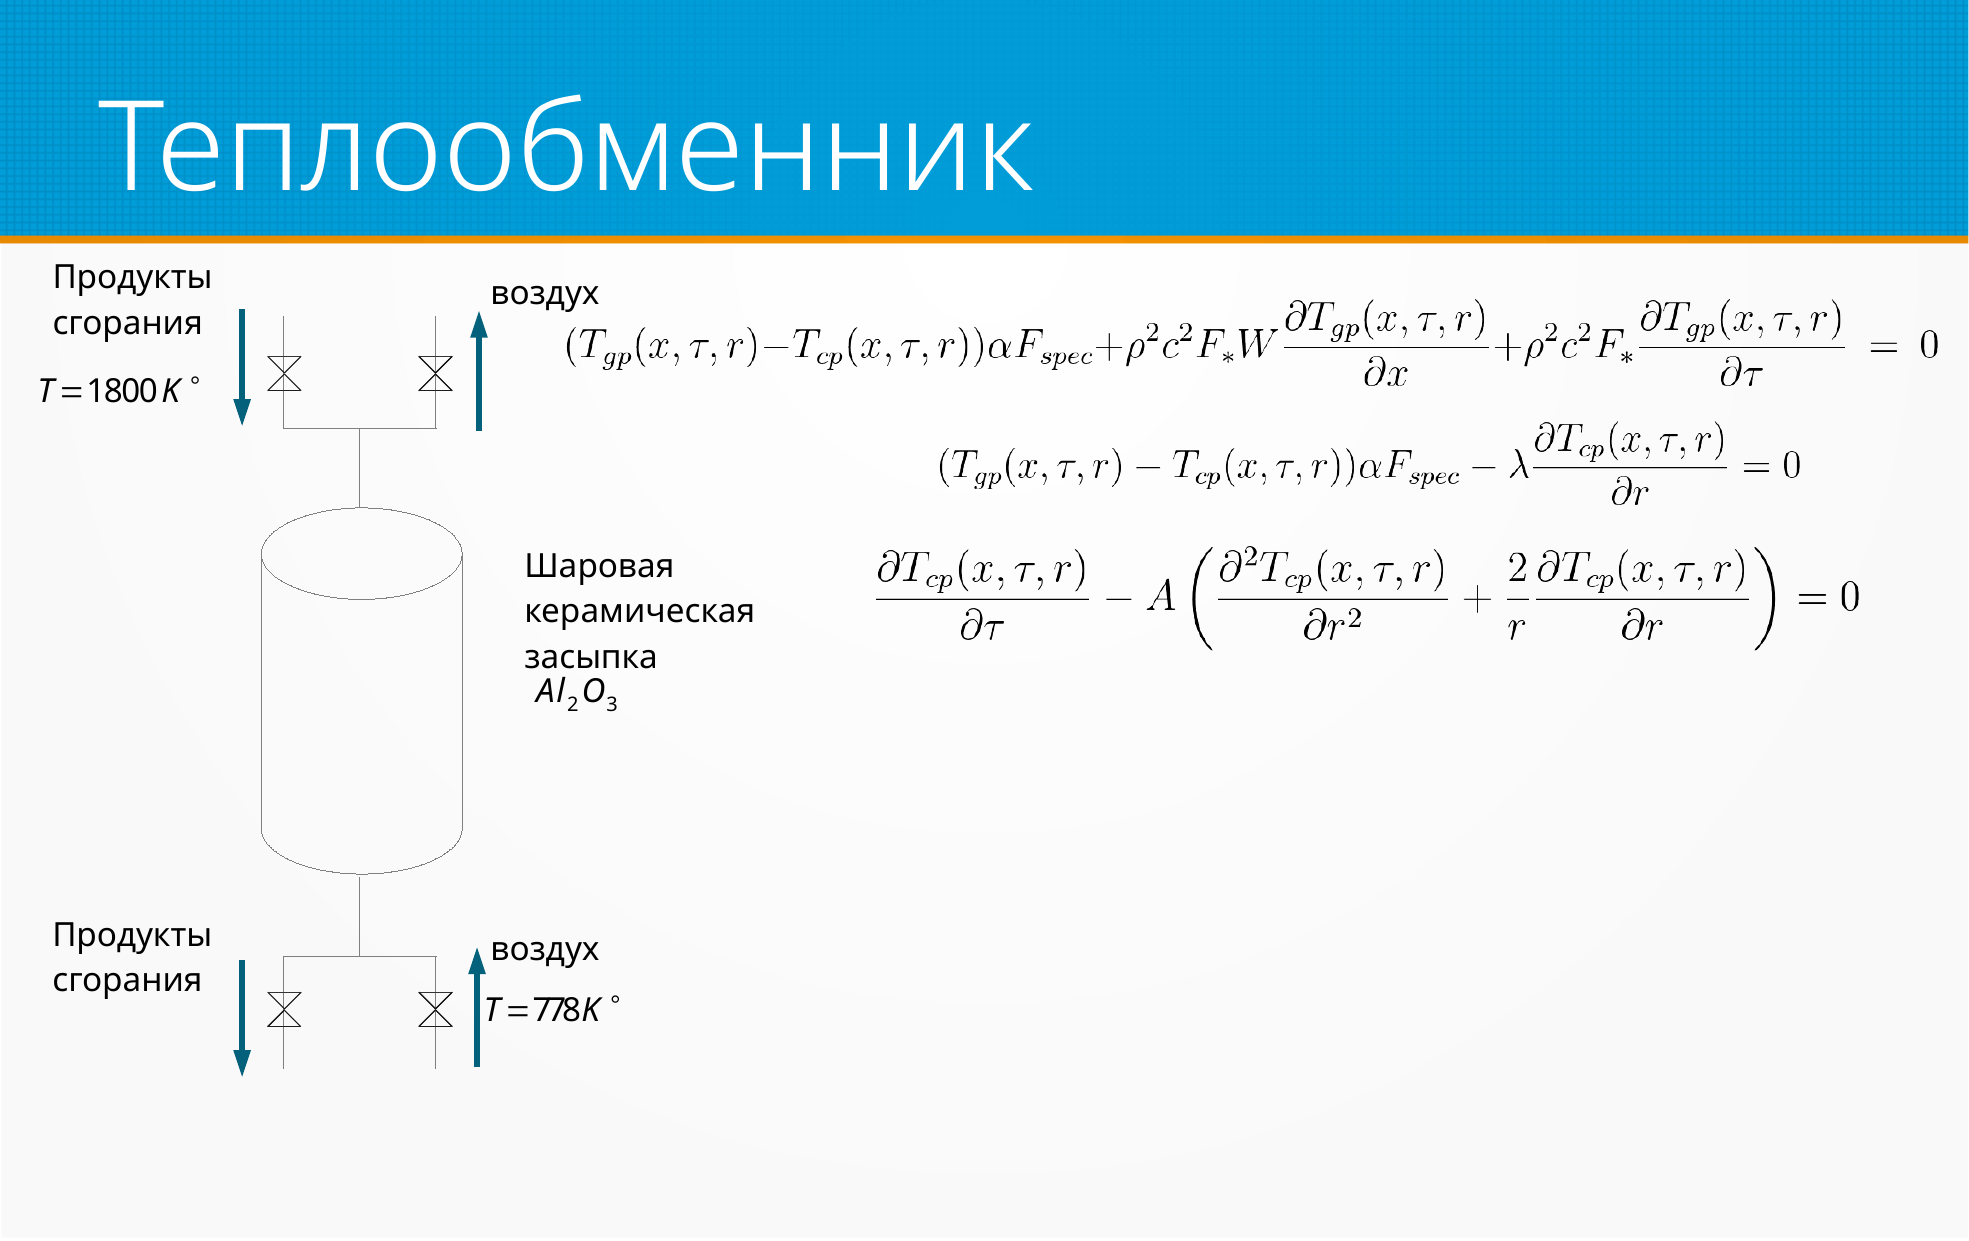

# Теплообменник
Продукты
сгорания
воздух
Шаровая
керамическая
засыпка
Продукты
сгорания
воздух